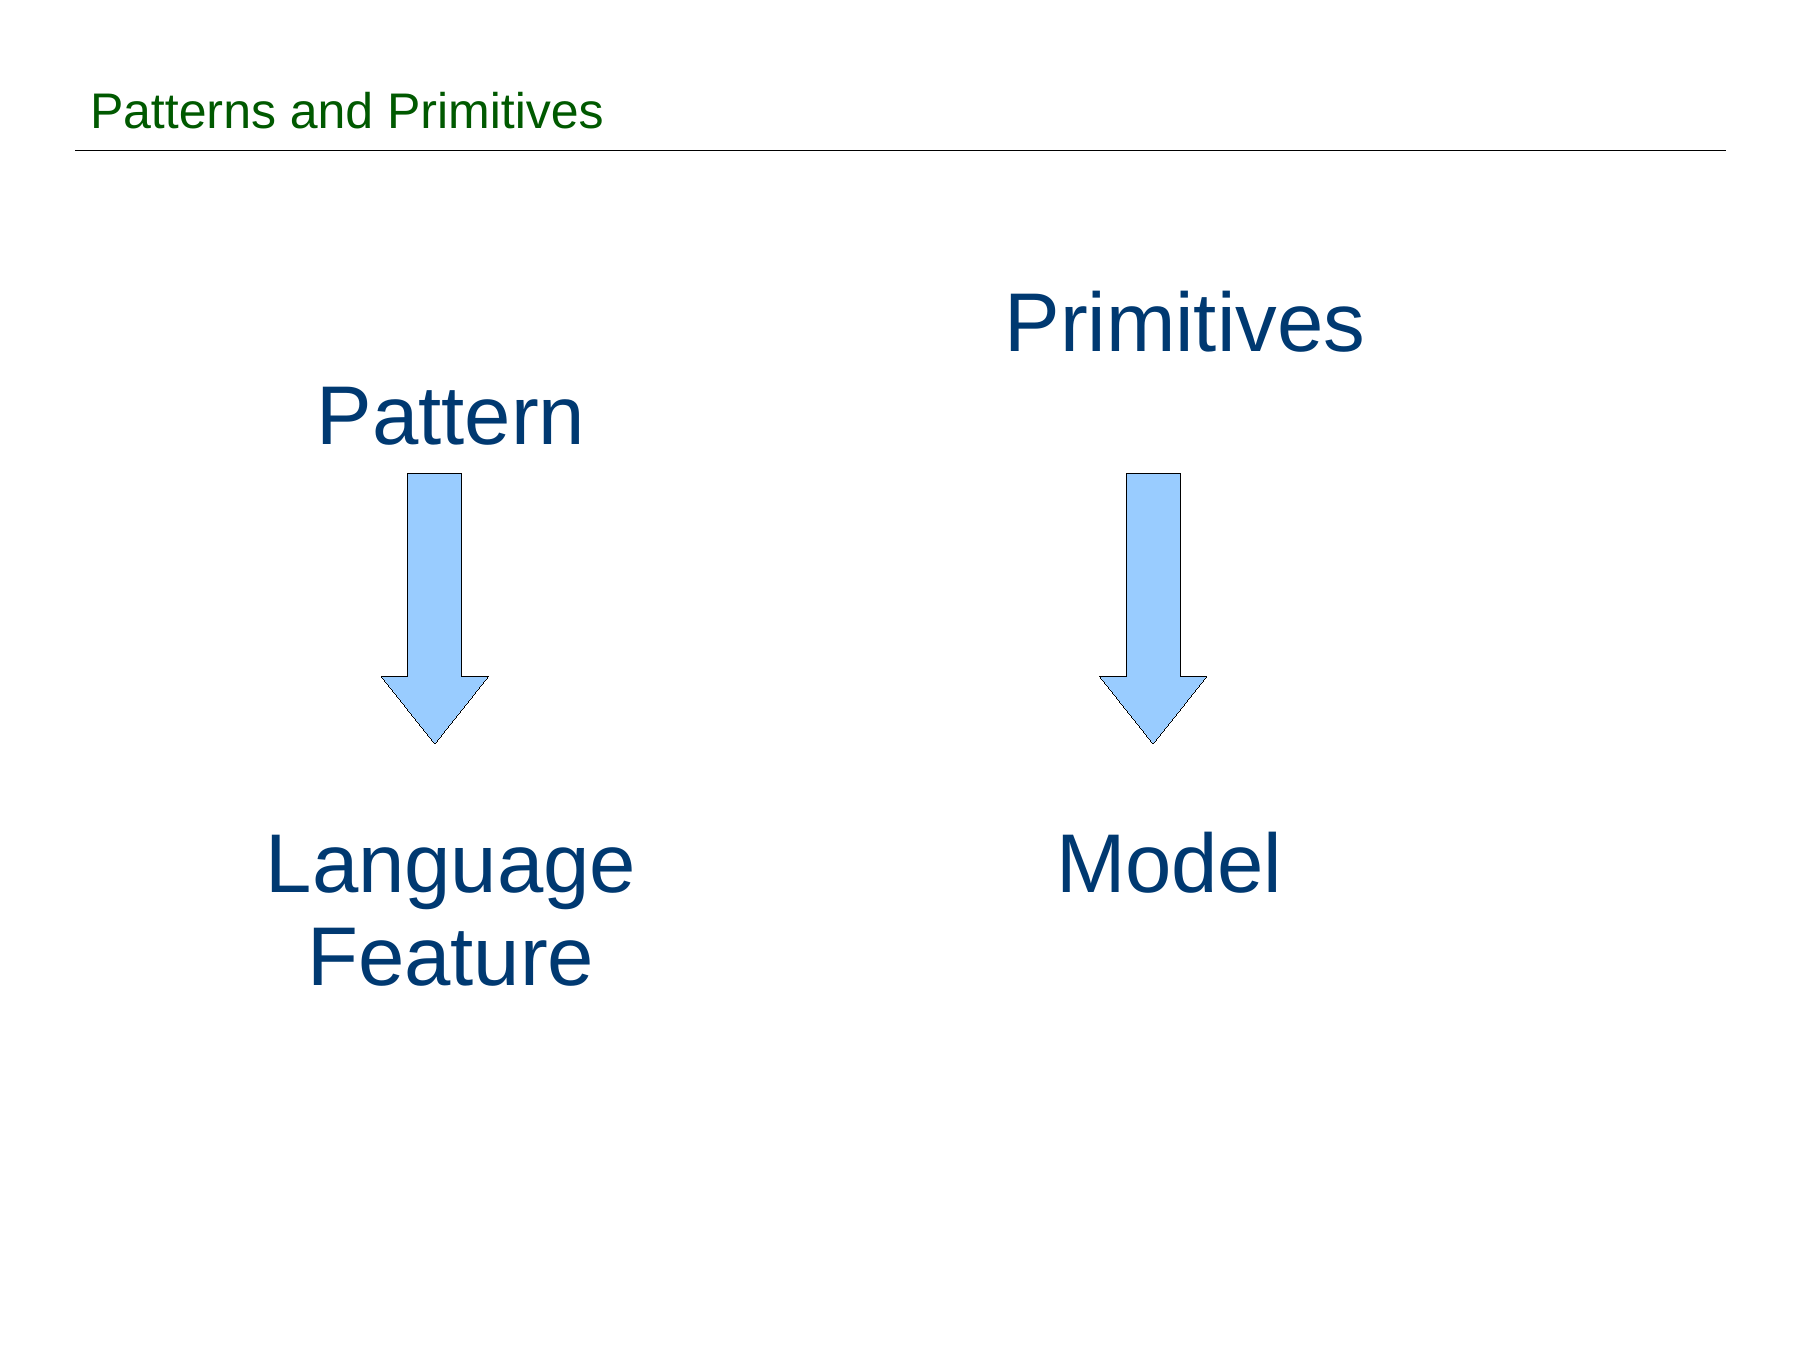

# Patterns and Primitives
Pattern
 Primitives
Language Feature
Model